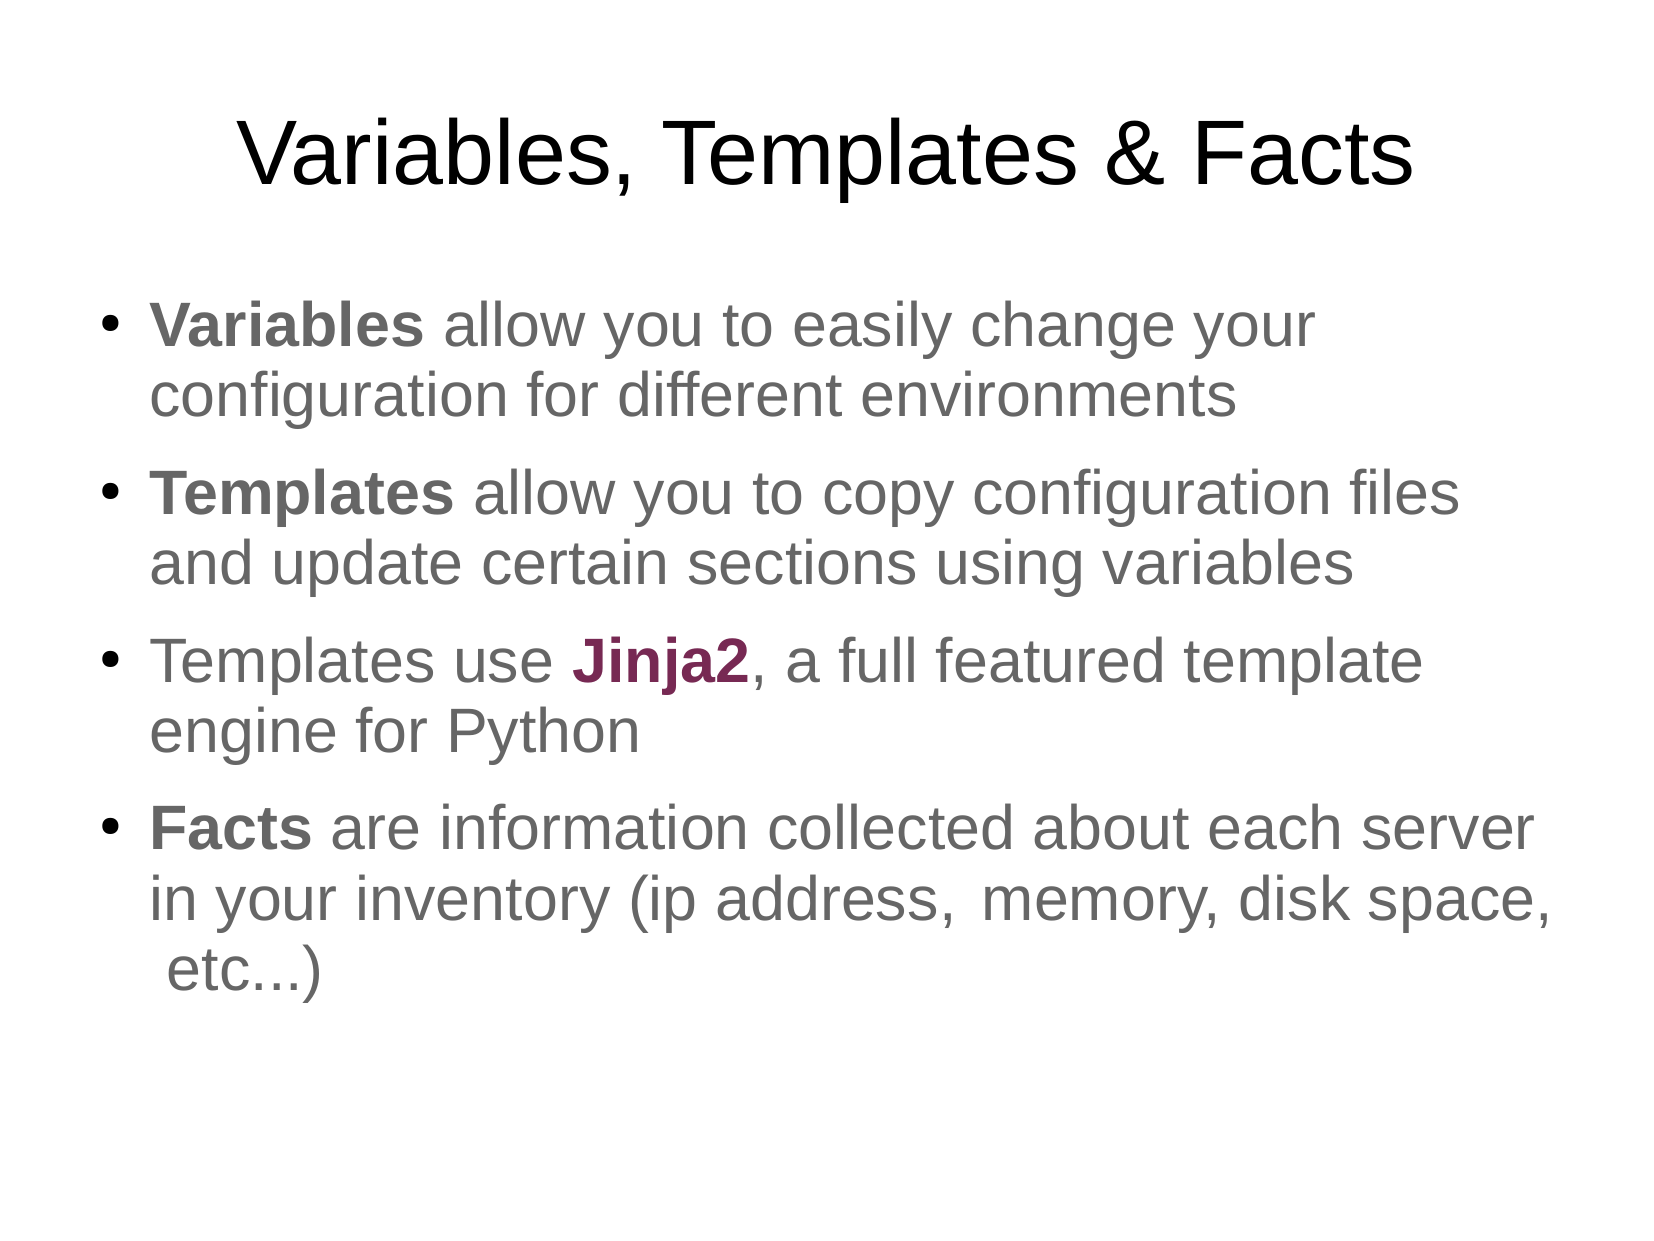

# Variables, Templates & Facts
Variables allow you to easily change your configuration for different environments
Templates allow you to copy configuration files and update certain sections using variables
Templates use Jinja2, a full featured template engine for Python
Facts are information collected about each server in your inventory (ip address, 	memory, disk space, etc...)